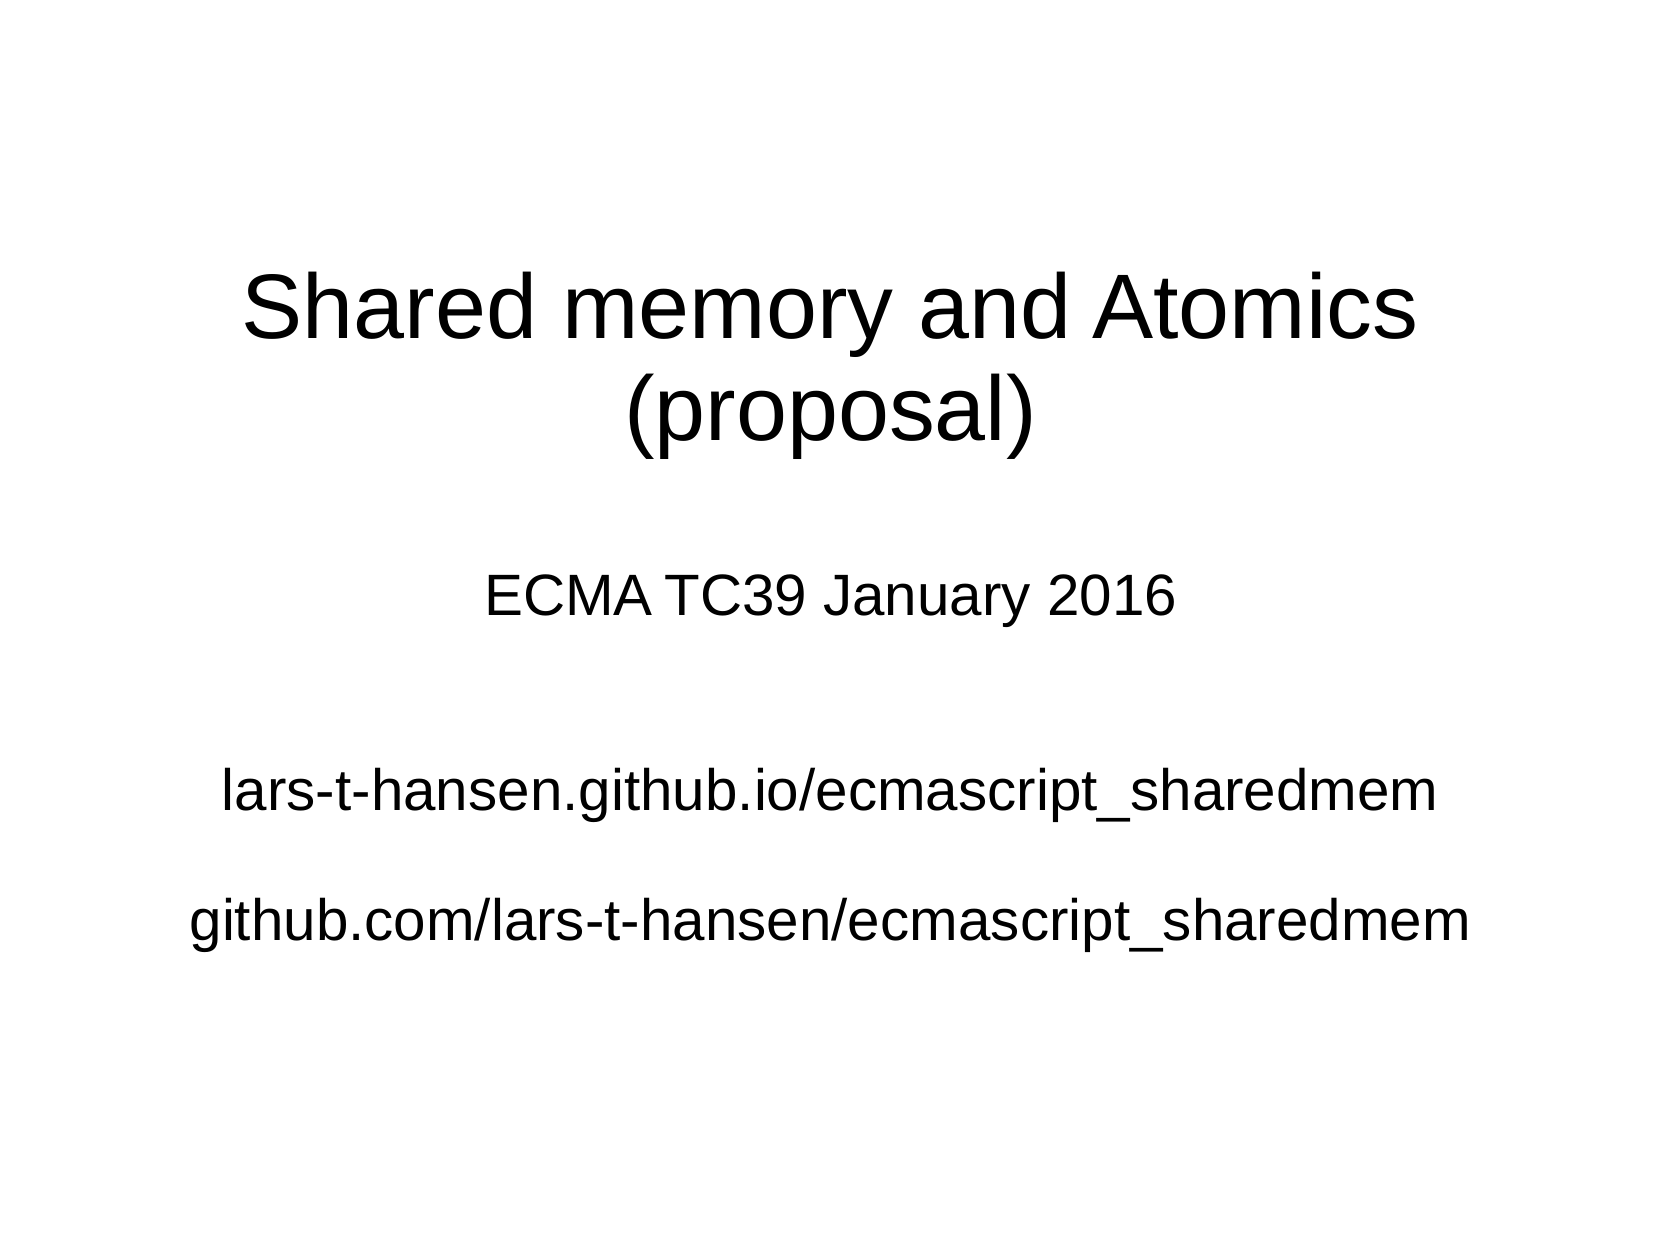

# Shared memory and Atomics (proposal) ECMA TC39 January 2016 lars-t-hansen.github.io/ecmascript_sharedmem github.com/lars-t-hansen/ecmascript_sharedmem